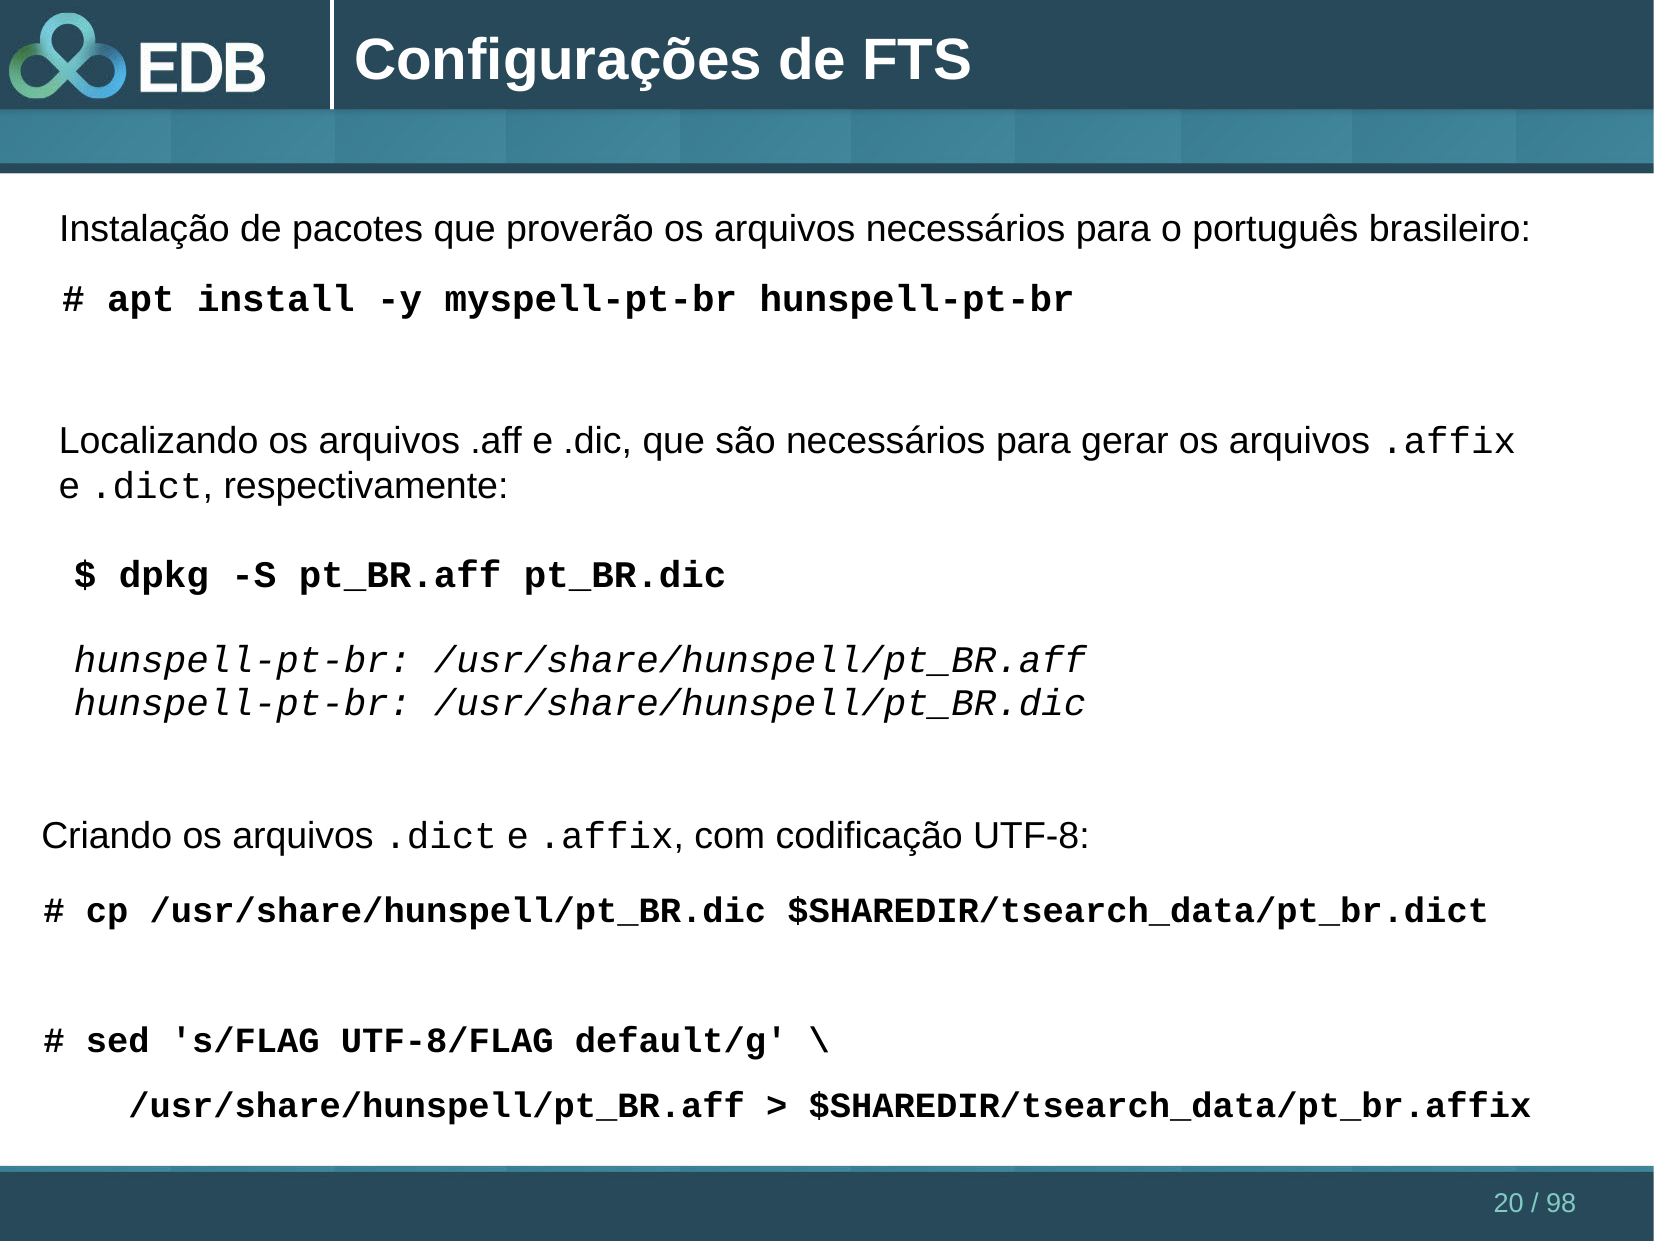

# Configurações de FTS
Instalação de pacotes que proverão os arquivos necessários para o português brasileiro:
# apt install -y myspell-pt-br hunspell-pt-br
Localizando os arquivos .aff e .dic, que são necessários para gerar os arquivos .affix e .dict, respectivamente:
$ dpkg -S pt_BR.aff pt_BR.dic
hunspell-pt-br: /usr/share/hunspell/pt_BR.aff
hunspell-pt-br: /usr/share/hunspell/pt_BR.dic
Criando os arquivos .dict e .affix, com codificação UTF-8:
# cp /usr/share/hunspell/pt_BR.dic $SHAREDIR/tsearch_data/pt_br.dict
# sed 's/FLAG UTF-8/FLAG default/g' \
 /usr/share/hunspell/pt_BR.aff > $SHAREDIR/tsearch_data/pt_br.affix